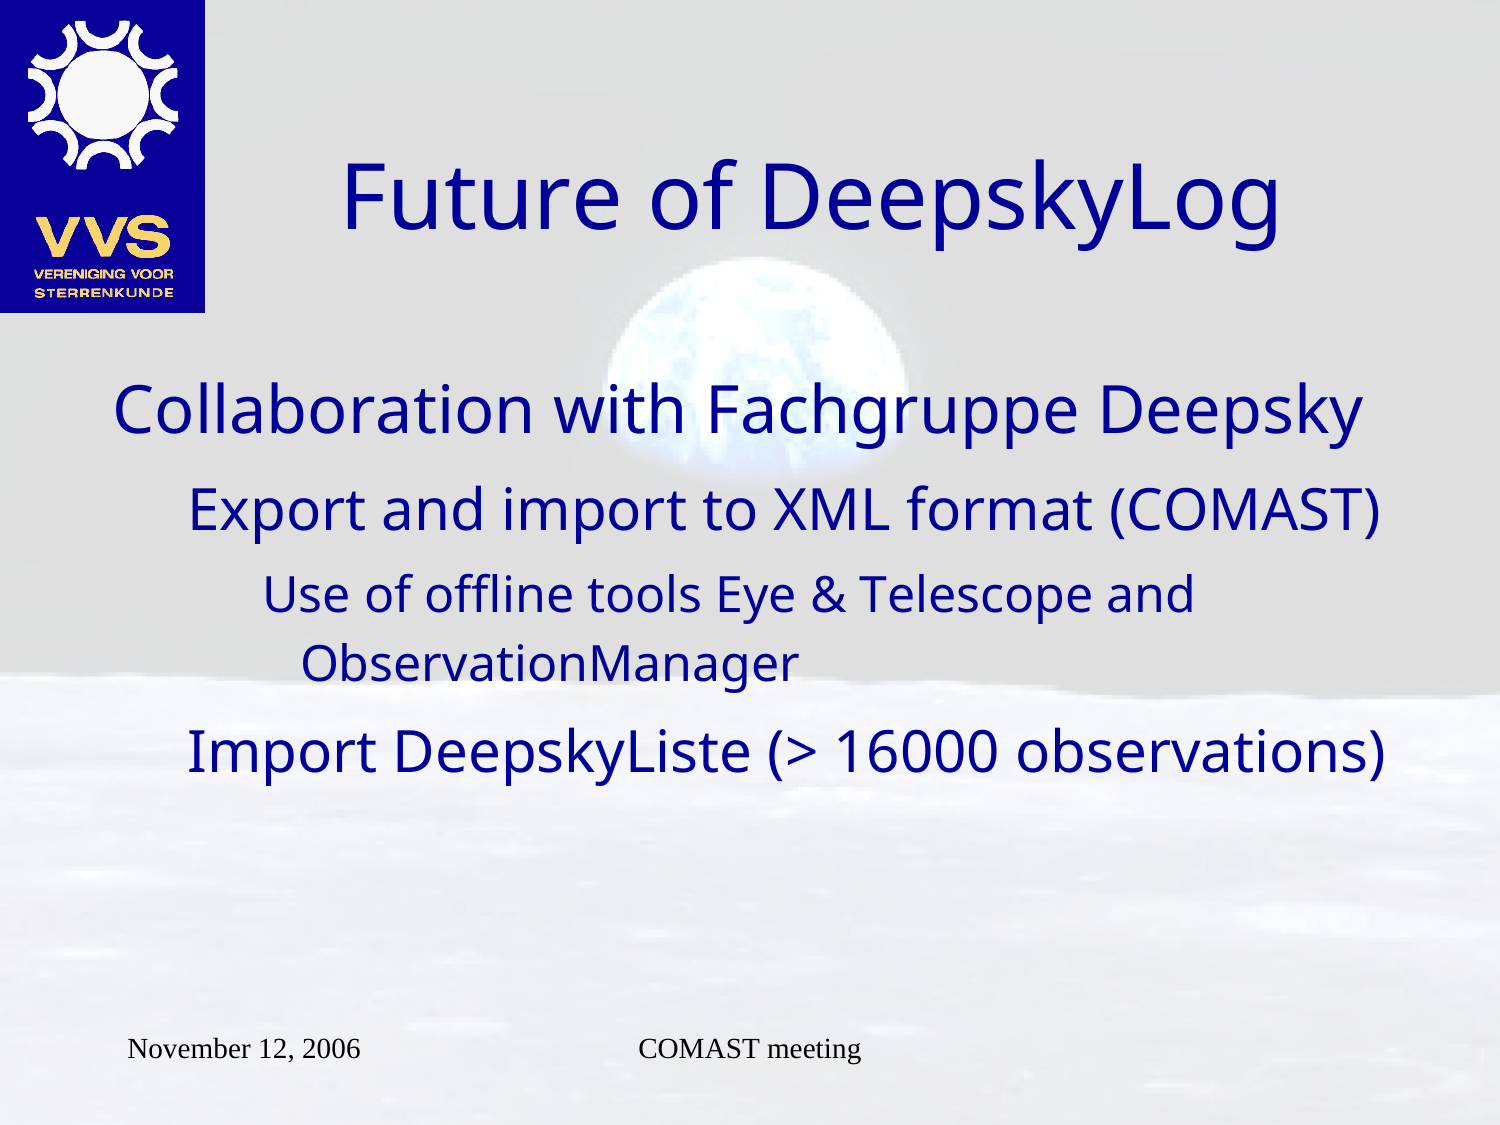

# Future of DeepskyLog
Collaboration with Fachgruppe Deepsky
Export and import to XML format (COMAST)
Use of offline tools Eye & Telescope and ObservationManager
Import DeepskyListe (> 16000 observations)
November 12, 2006
COMAST meeting